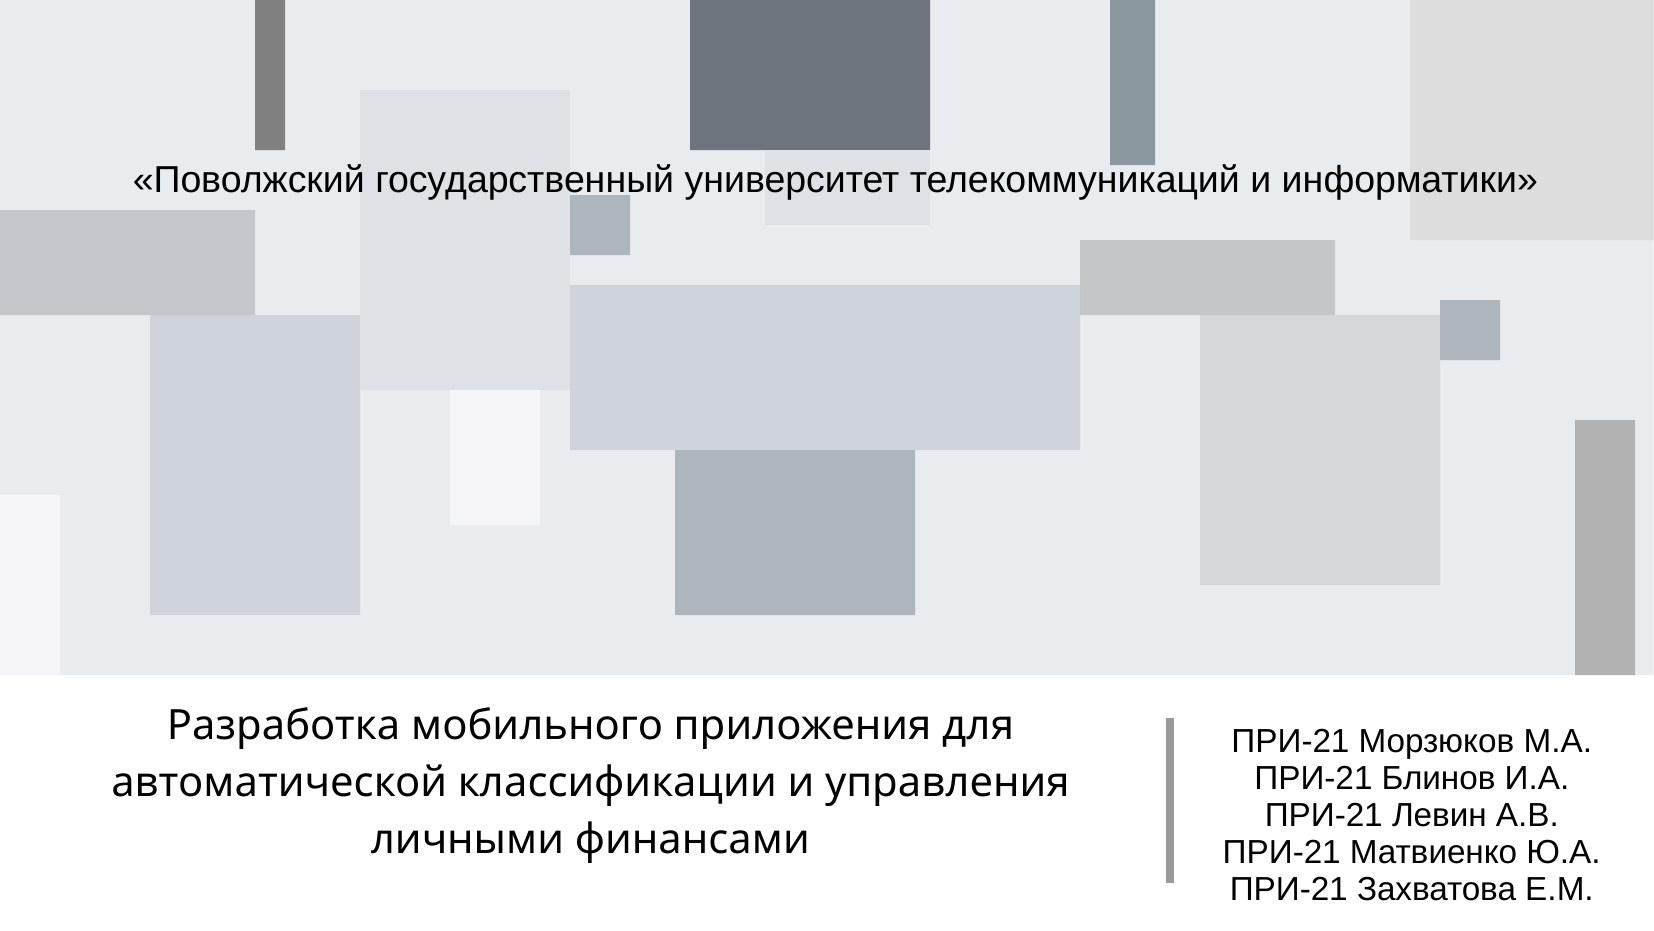

«Поволжский государственный университет телекоммуникаций и информатики»
Разработка мобильного приложения для автоматической классификации и управления личными финансами
ПРИ-21 Морзюков М.А.
ПРИ-21 Блинов И.А.
ПРИ-21 Левин А.В.
ПРИ-21 Матвиенко Ю.А.
ПРИ-21 Захватова Е.М.